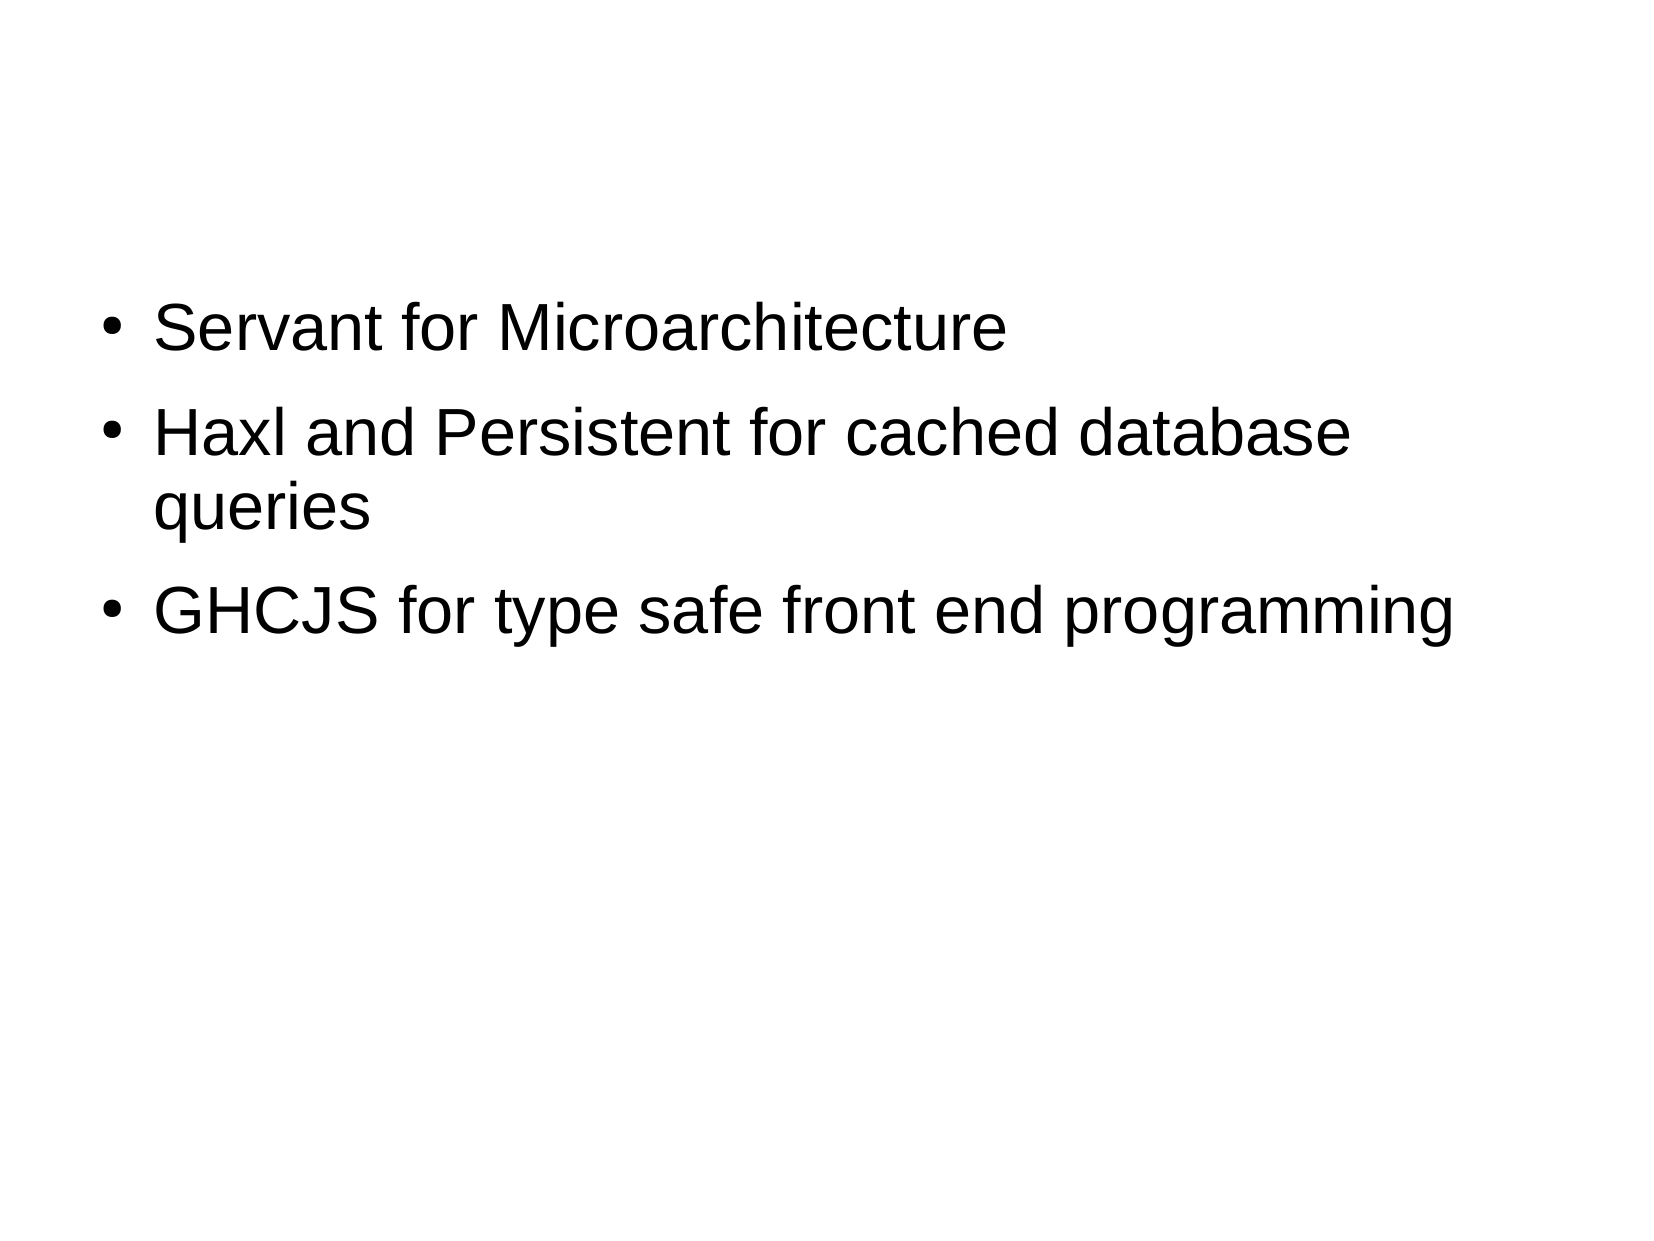

#
Servant for Microarchitecture
Haxl and Persistent for cached database queries
GHCJS for type safe front end programming